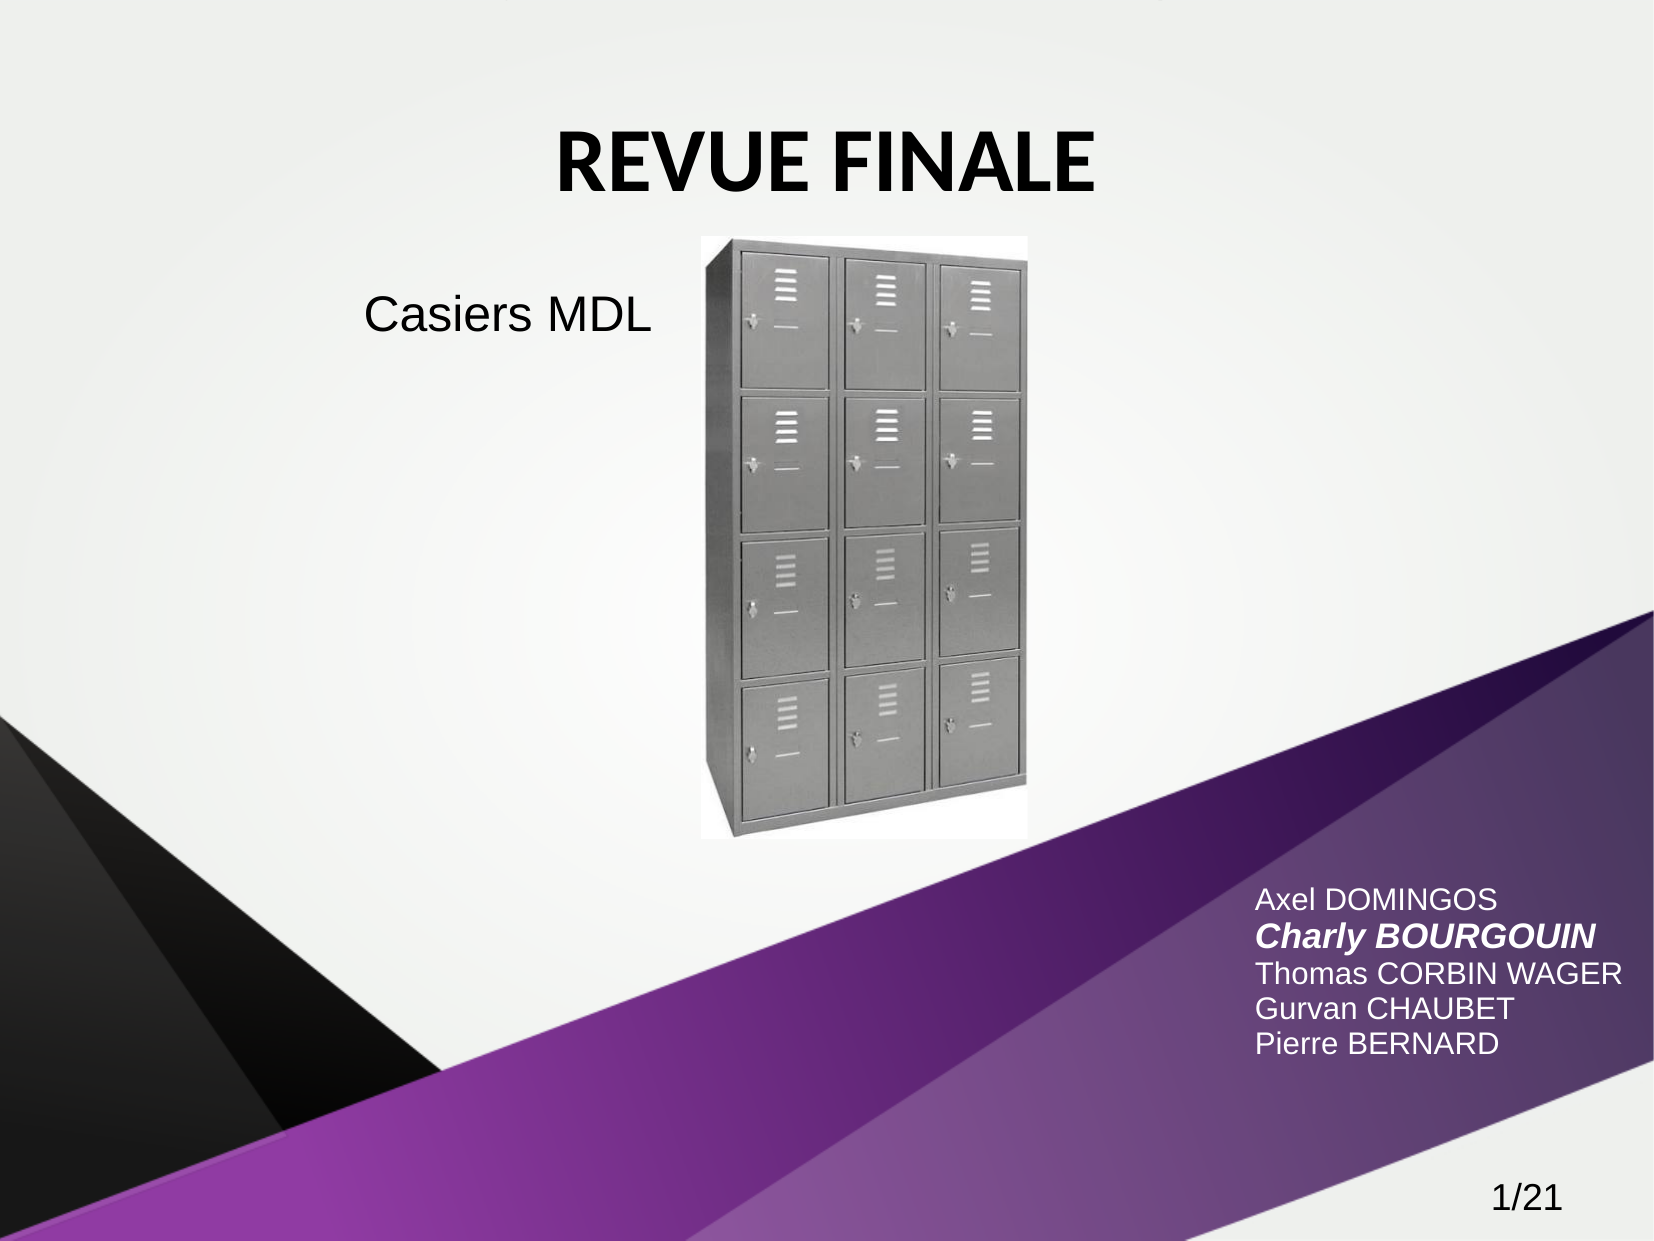

# REVUE FINALE
Casiers MDL
Axel DOMINGOS
Charly BOURGOUIN
Thomas CORBIN WAGER
Gurvan CHAUBET
Pierre BERNARD